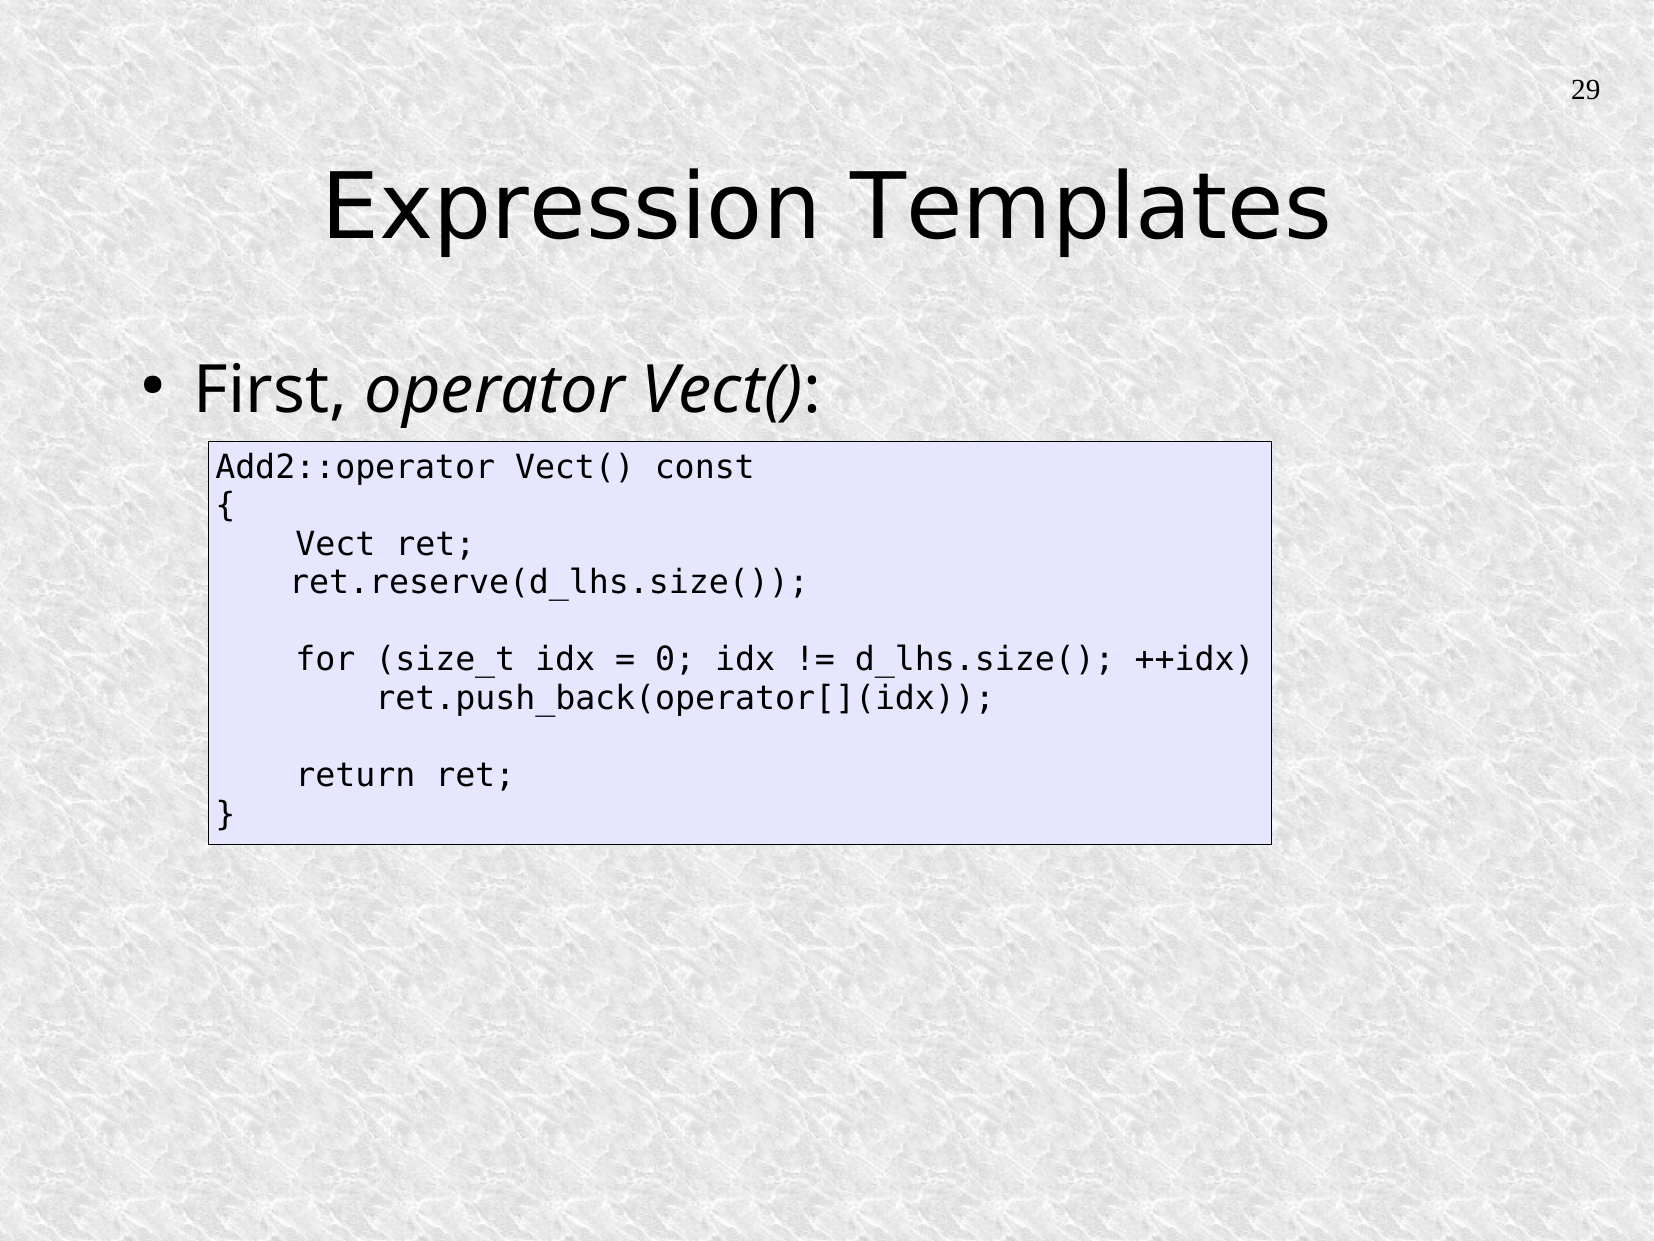

29
# Expression Templates
First, operator Vect():
Add2::operator Vect() const
{
 Vect ret;
	ret.reserve(d_lhs.size());
 for (size_t idx = 0; idx != d_lhs.size(); ++idx)
 ret.push_back(operator[](idx));
 return ret;
}